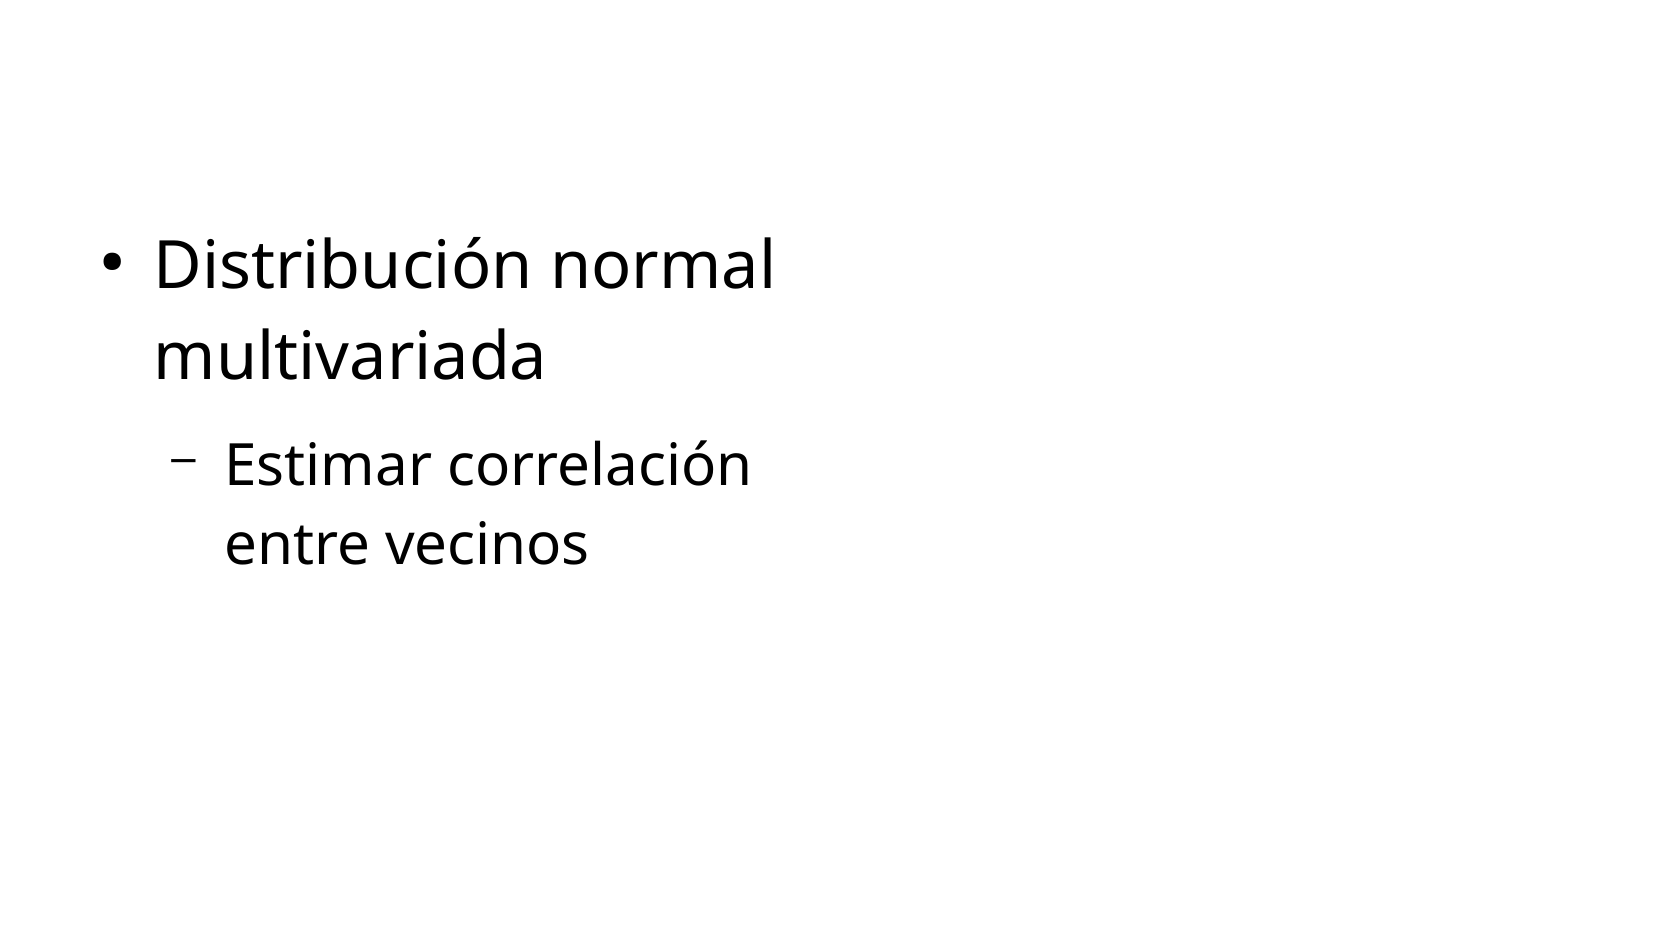

# Distribución normal multivariada
Estimar correlación entre vecinos